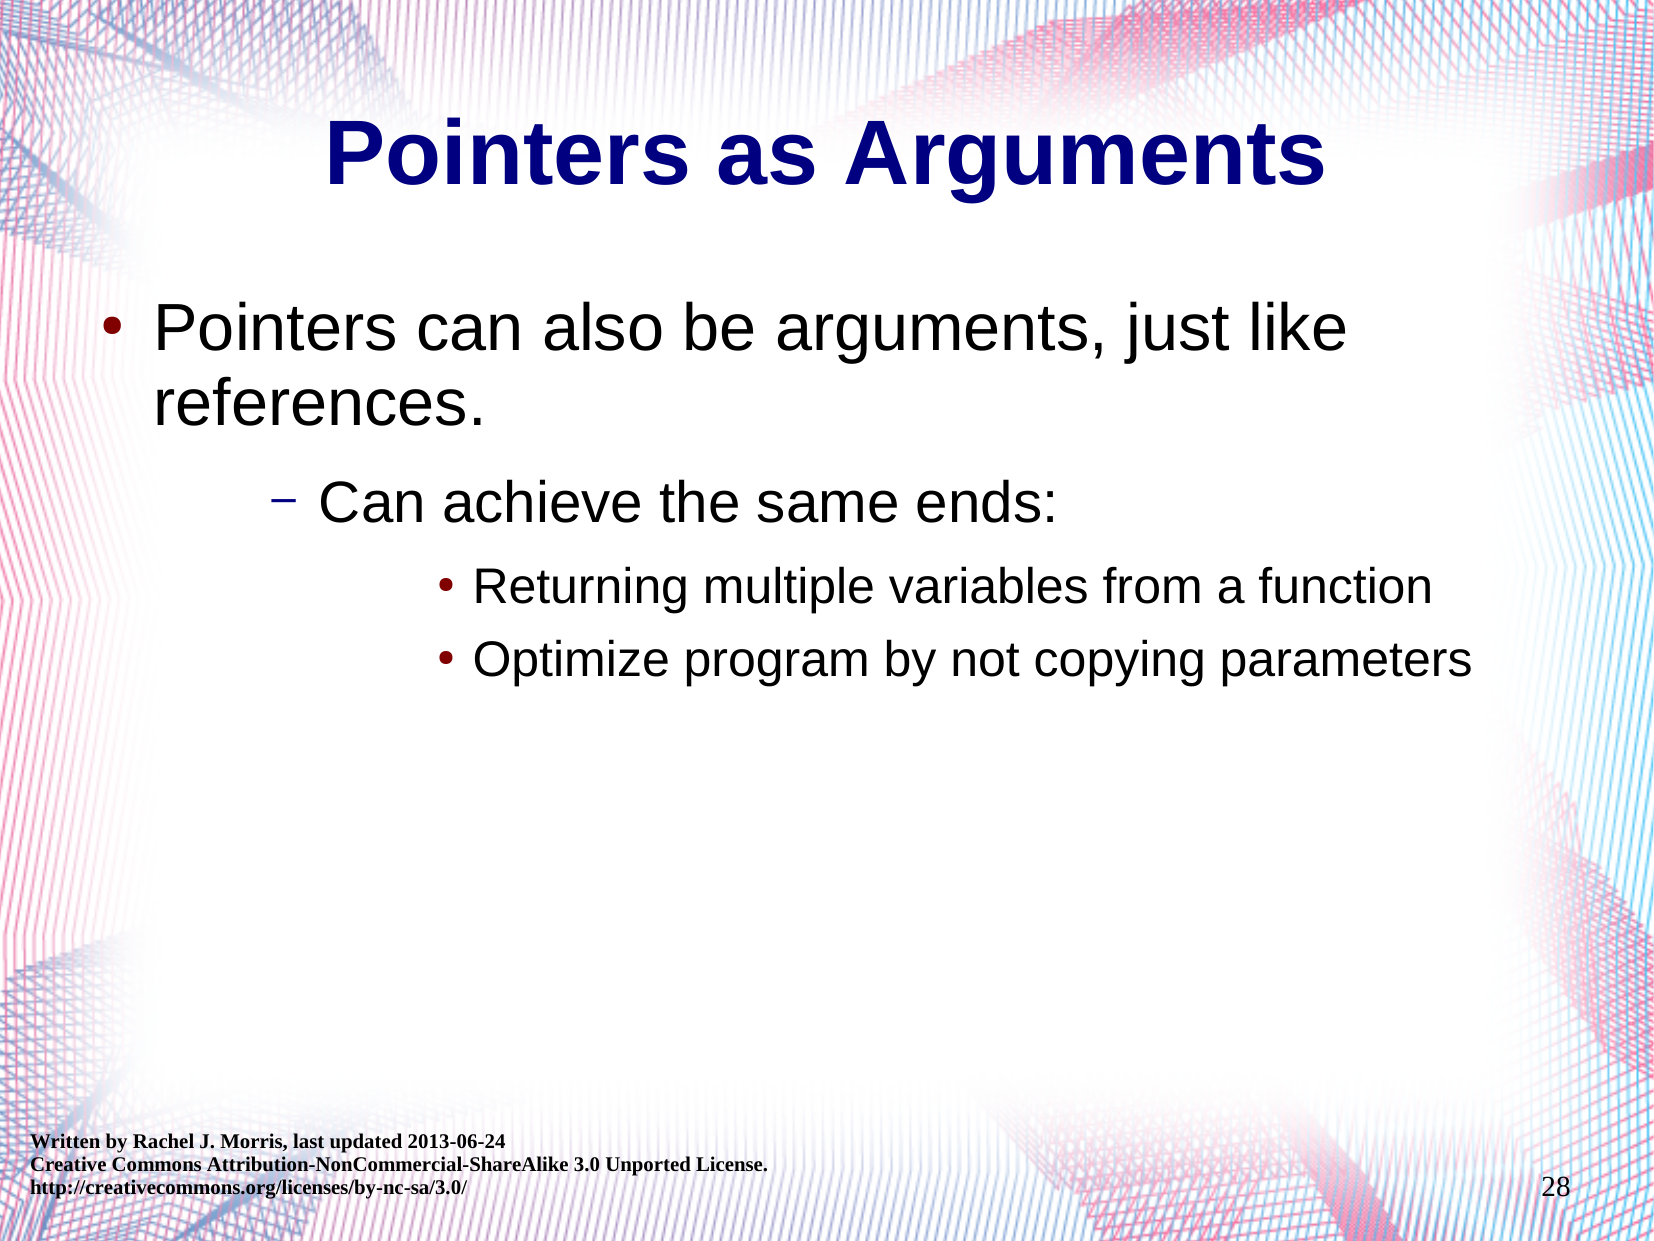

# Pointers as Arguments
Pointers can also be arguments, just like references.
Can achieve the same ends:
Returning multiple variables from a function
Optimize program by not copying parameters
28